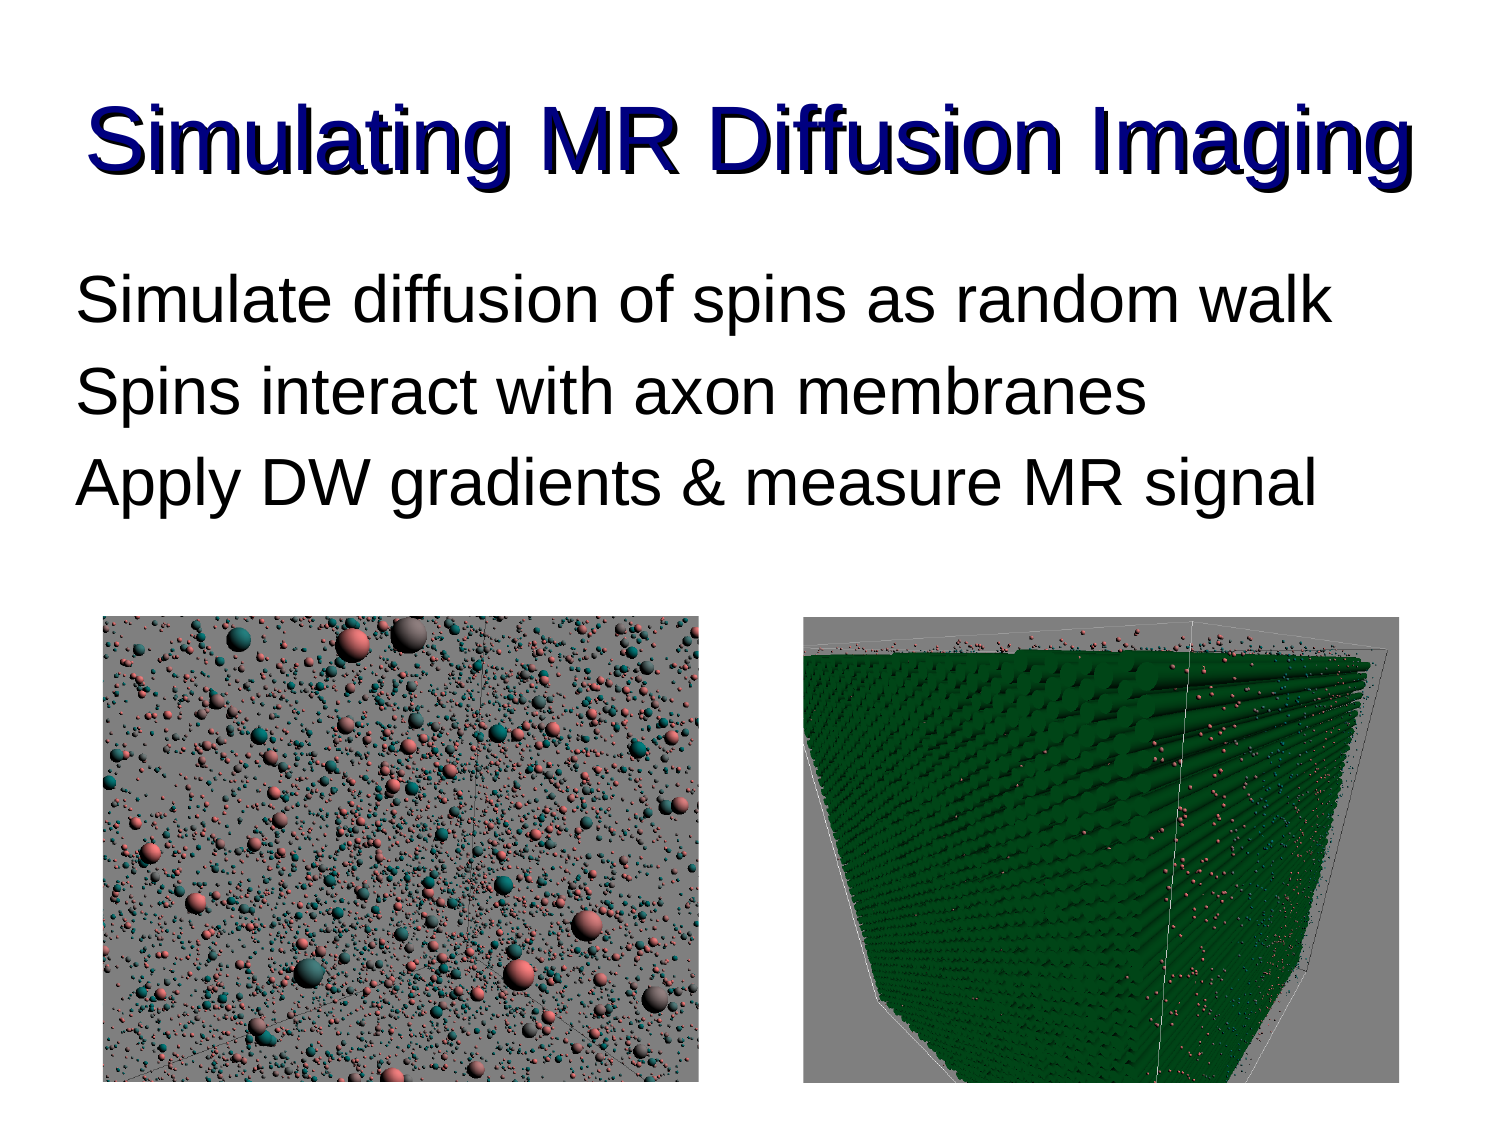

# Simulating MR Diffusion Imaging
Simulate diffusion of spins as random walk
Spins interact with axon membranes
Apply DW gradients & measure MR signal